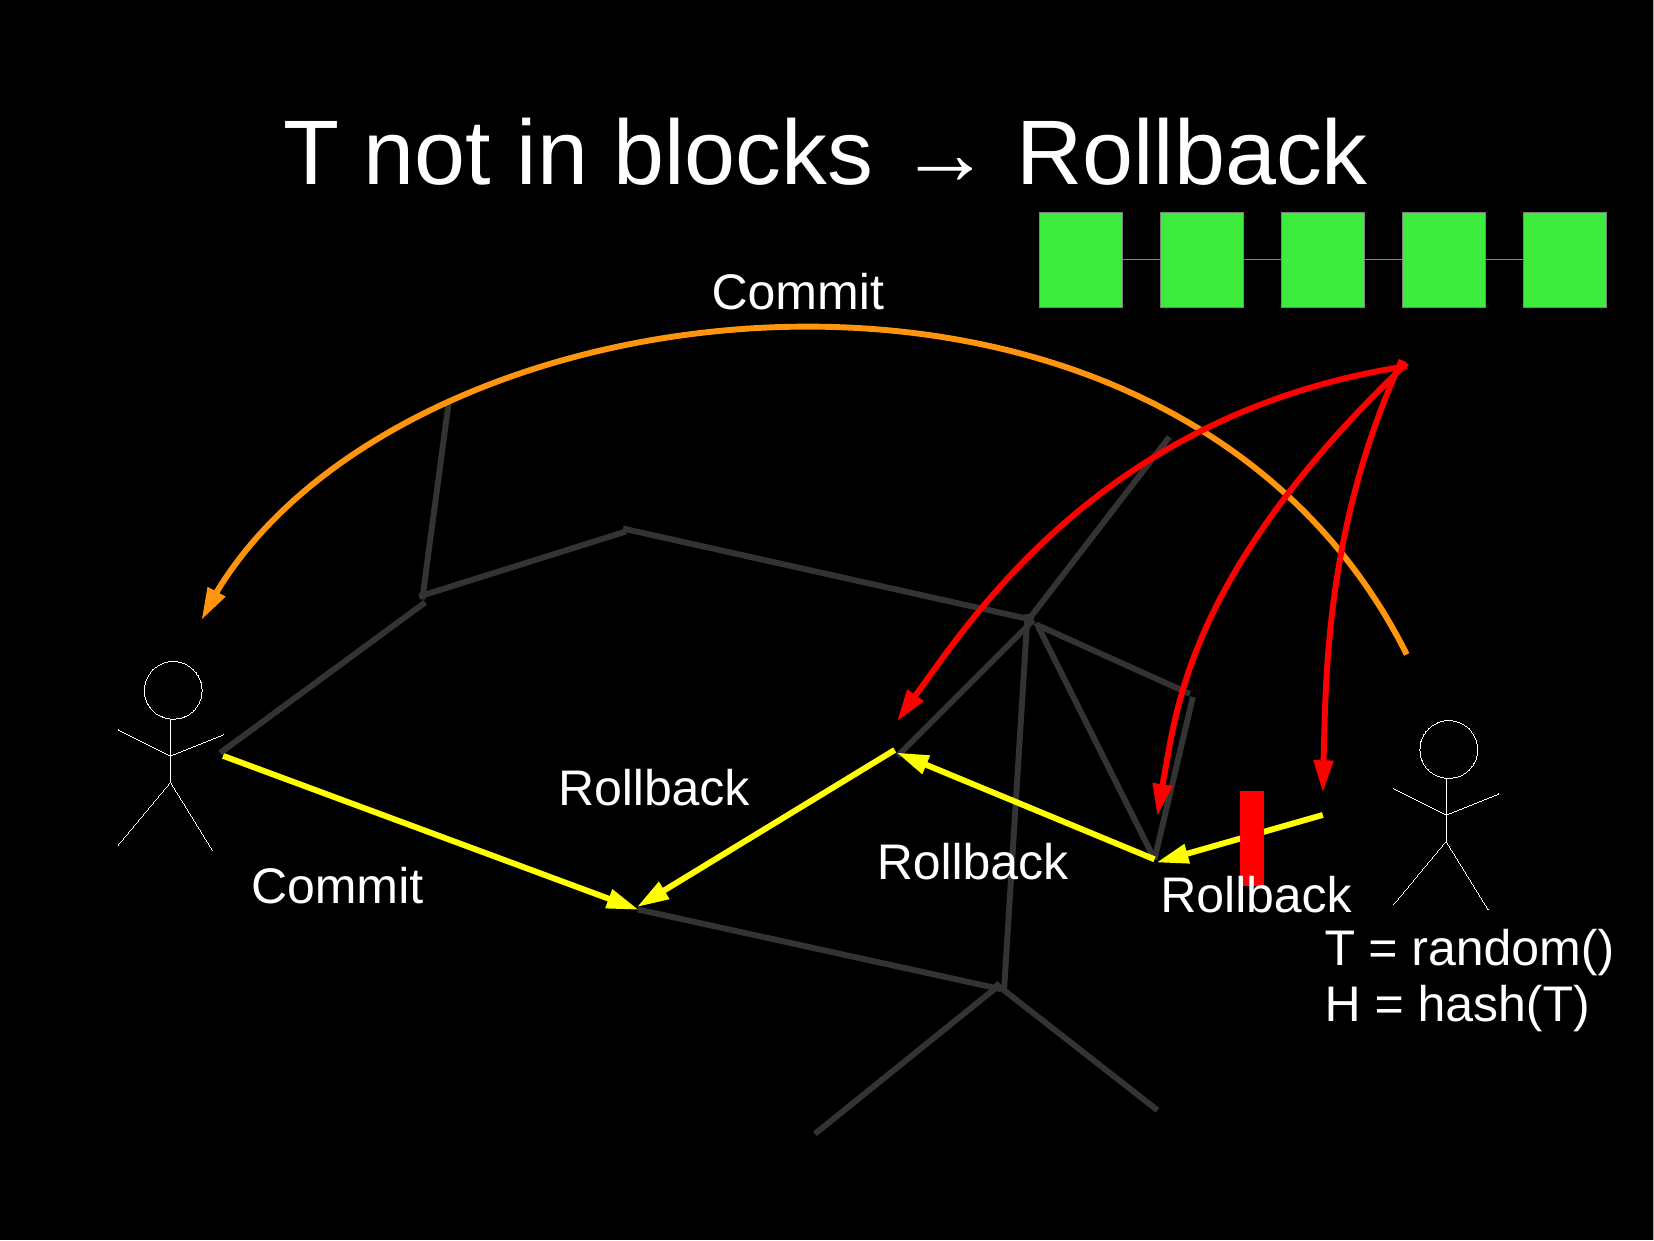

# T not in blocks → Rollback
Commit
Rollback
Rollback
Commit
Rollback
T = random()
H = hash(T)